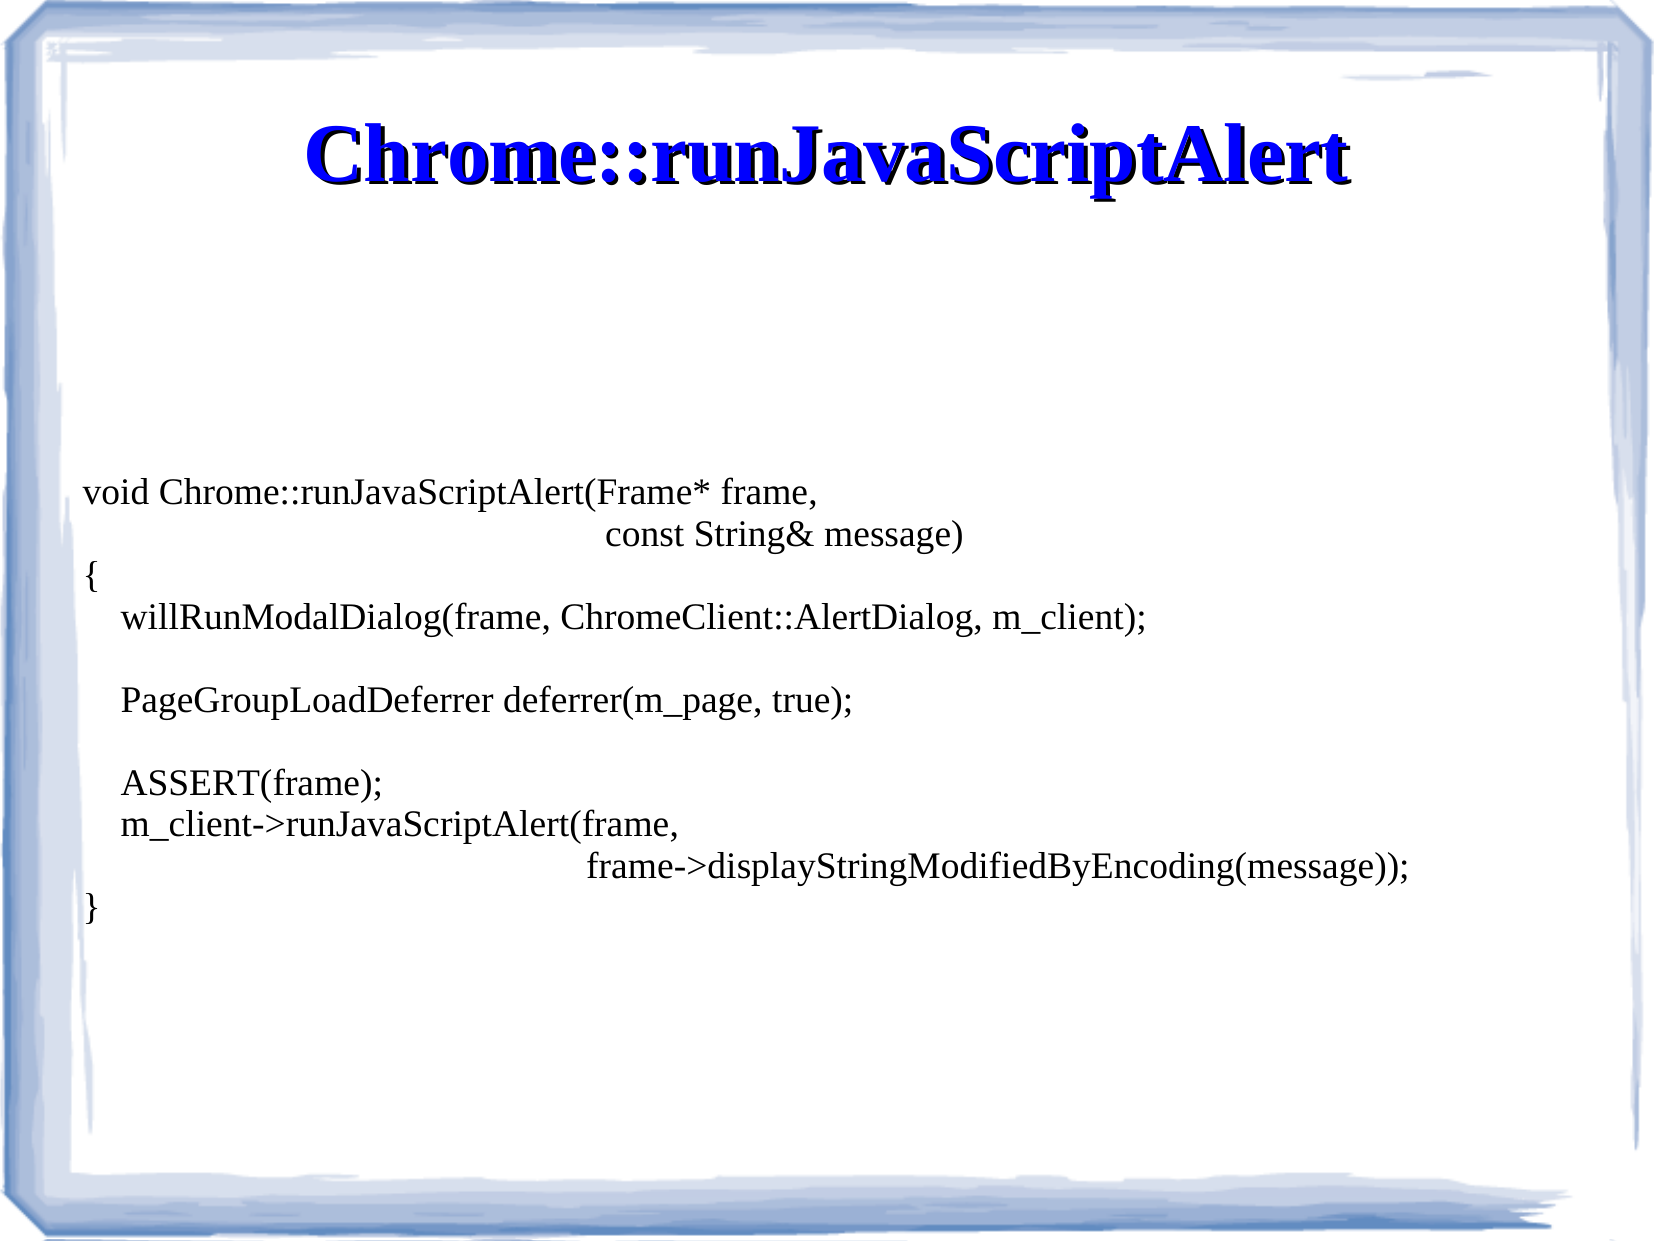

# Chrome::runJavaScriptAlert
void Chrome::runJavaScriptAlert(Frame* frame,
 const String& message)
{
 willRunModalDialog(frame, ChromeClient::AlertDialog, m_client);
 PageGroupLoadDeferrer deferrer(m_page, true);
 ASSERT(frame);
 m_client->runJavaScriptAlert(frame,
 frame->displayStringModifiedByEncoding(message));
}